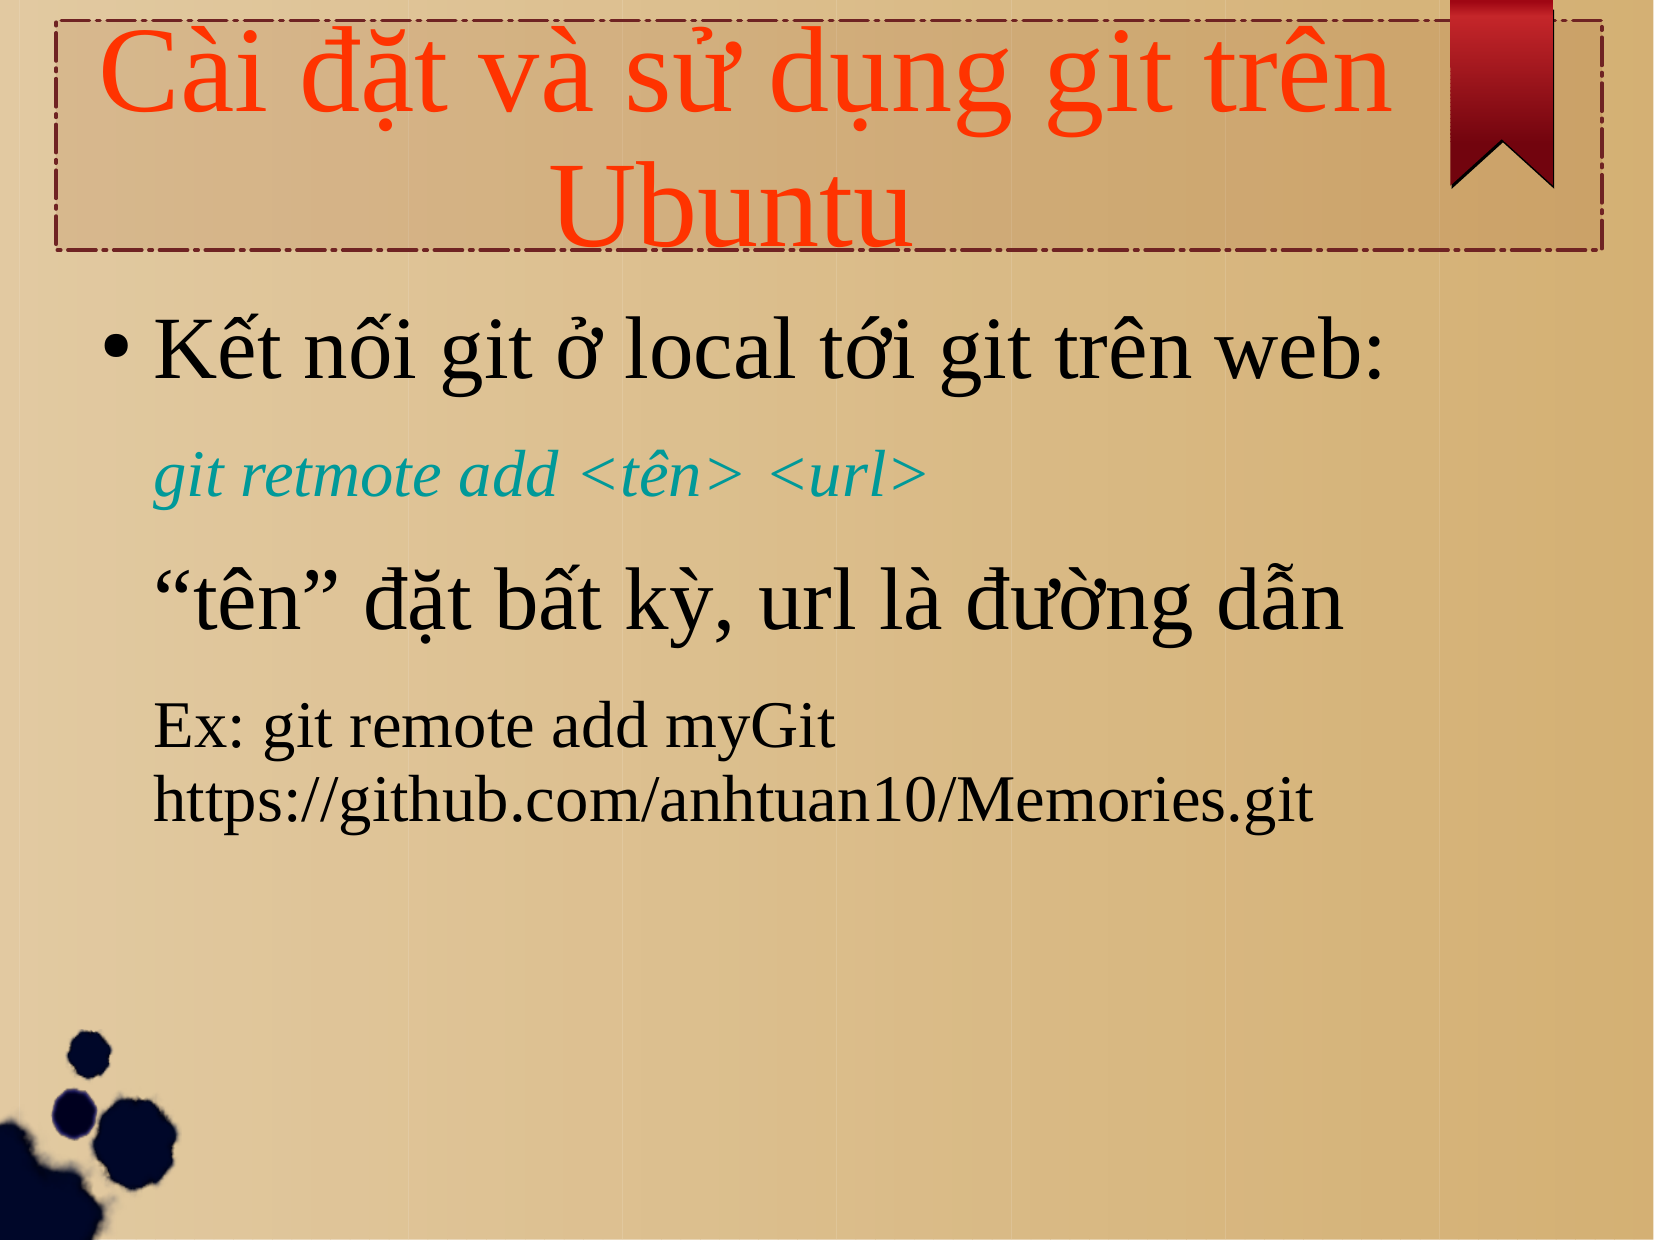

# Cài đặt và sử dụng git trên Ubuntu
Kết nối git ở local tới git trên web:
git retmote add <tên> <url>
“tên” đặt bất kỳ, url là đường dẫn
Ex: git remote add myGit https://github.com/anhtuan10/Memories.git